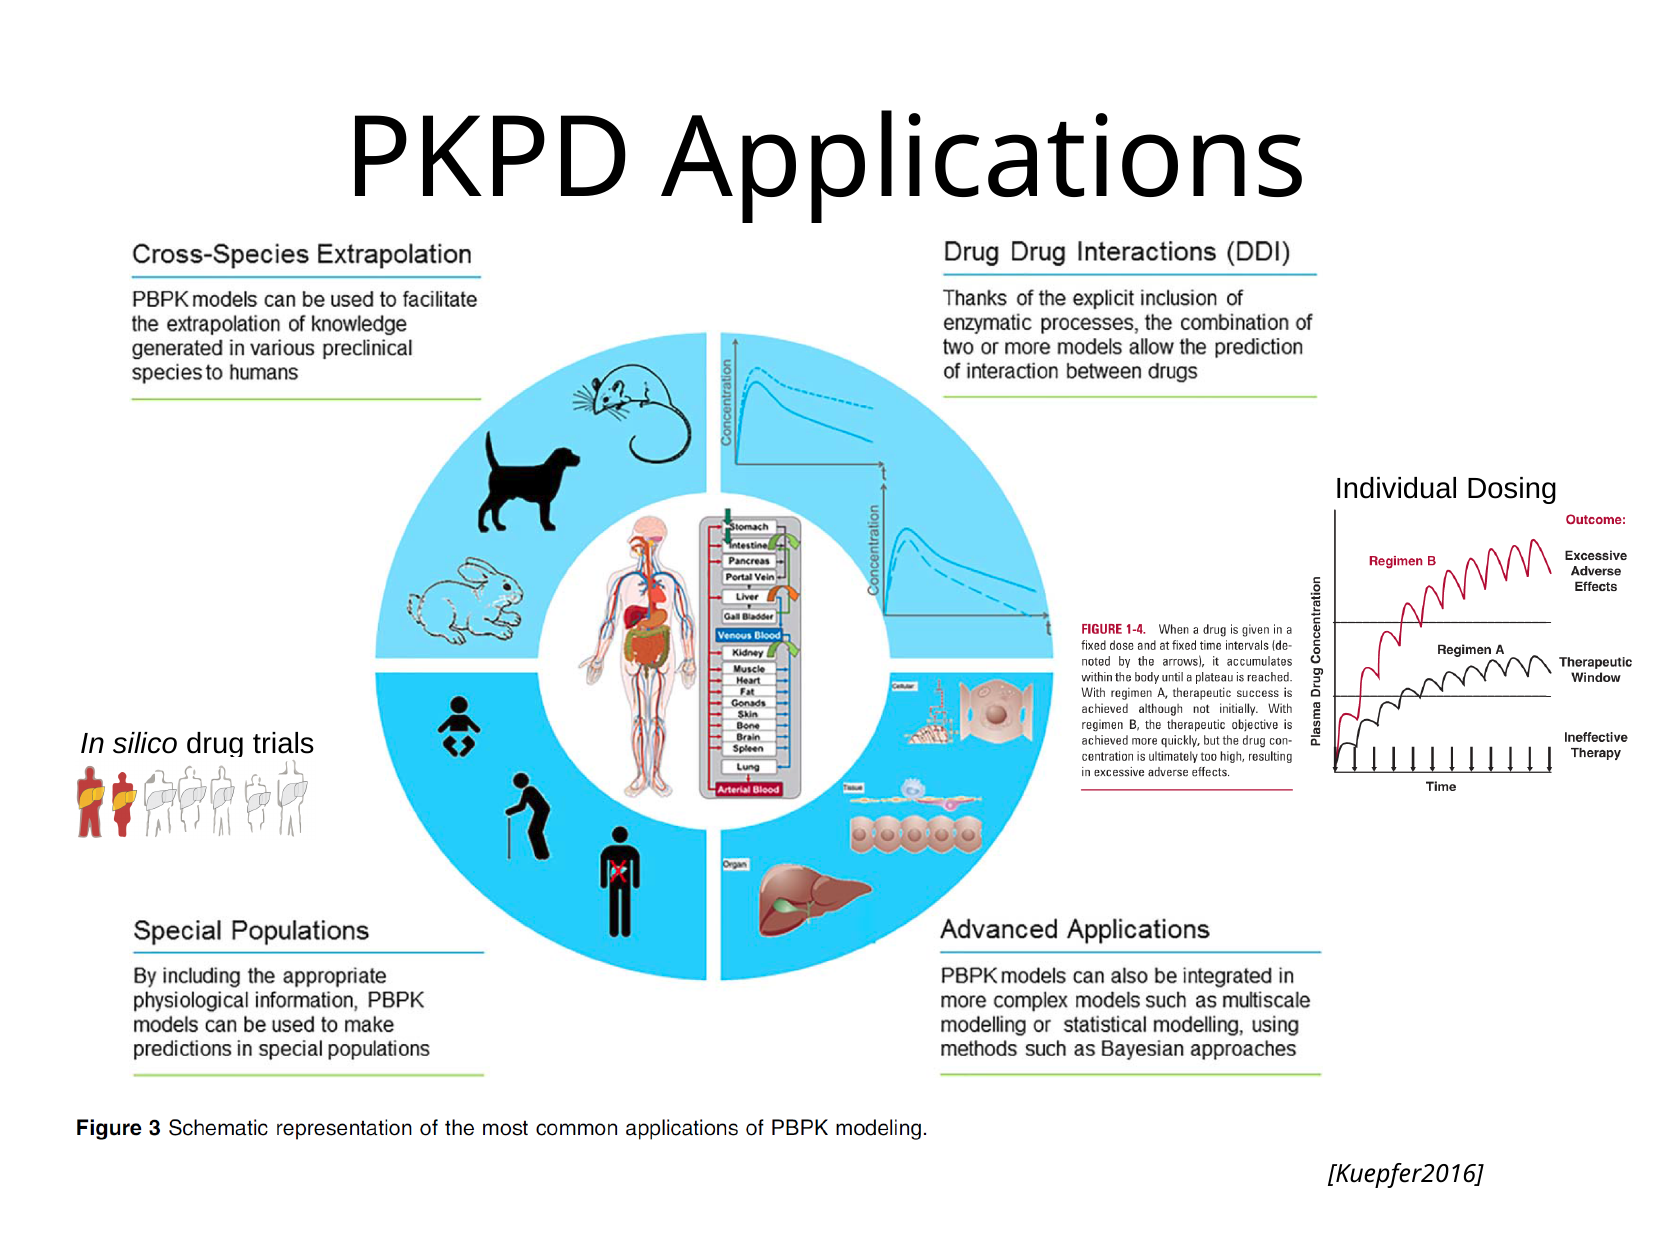

# PKPD Applications
Individual Dosing
In silico drug trials
[Kuepfer2016]